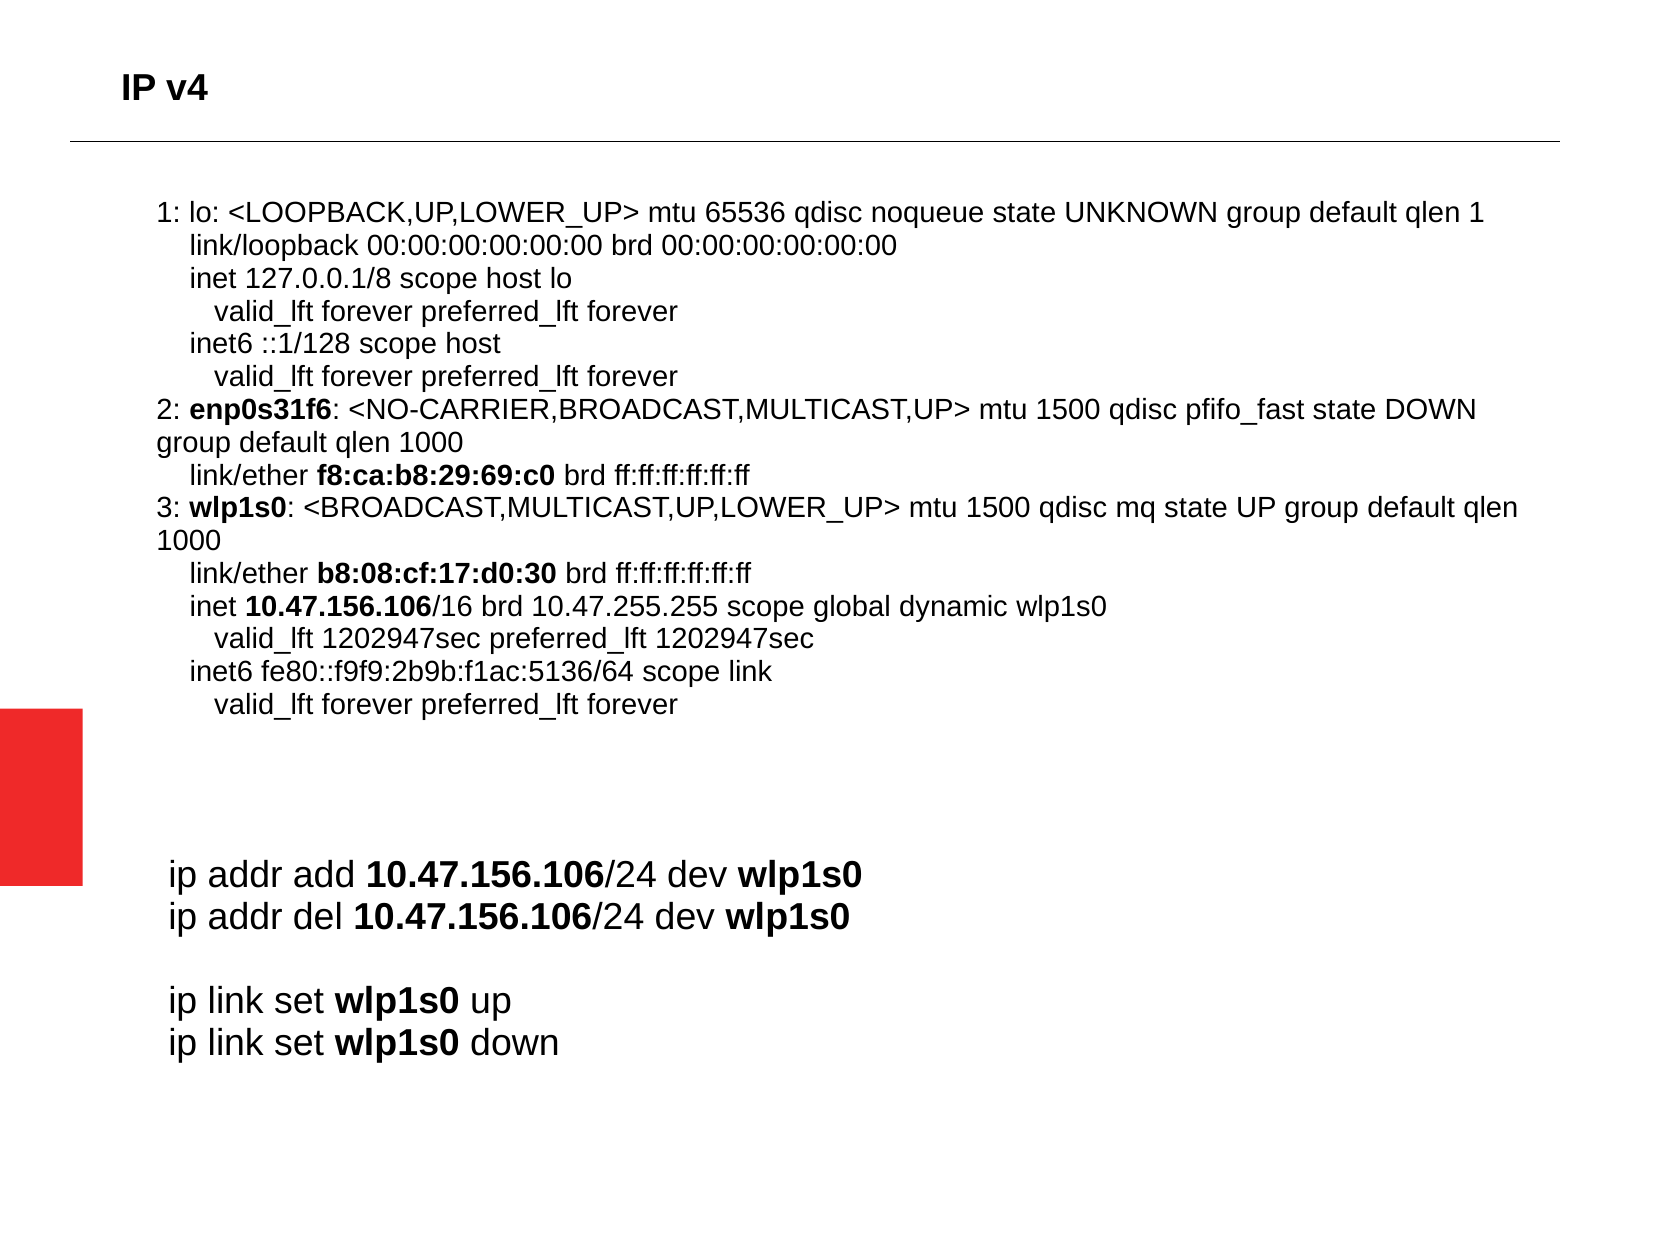

IP v4
1: lo: <LOOPBACK,UP,LOWER_UP> mtu 65536 qdisc noqueue state UNKNOWN group default qlen 1
 link/loopback 00:00:00:00:00:00 brd 00:00:00:00:00:00
 inet 127.0.0.1/8 scope host lo
 valid_lft forever preferred_lft forever
 inet6 ::1/128 scope host
 valid_lft forever preferred_lft forever
2: enp0s31f6: <NO-CARRIER,BROADCAST,MULTICAST,UP> mtu 1500 qdisc pfifo_fast state DOWN group default qlen 1000
 link/ether f8:ca:b8:29:69:c0 brd ff:ff:ff:ff:ff:ff
3: wlp1s0: <BROADCAST,MULTICAST,UP,LOWER_UP> mtu 1500 qdisc mq state UP group default qlen 1000
 link/ether b8:08:cf:17:d0:30 brd ff:ff:ff:ff:ff:ff
 inet 10.47.156.106/16 brd 10.47.255.255 scope global dynamic wlp1s0
 valid_lft 1202947sec preferred_lft 1202947sec
 inet6 fe80::f9f9:2b9b:f1ac:5136/64 scope link
 valid_lft forever preferred_lft forever
ip addr add 10.47.156.106/24 dev wlp1s0
ip addr del 10.47.156.106/24 dev wlp1s0
ip link set wlp1s0 up
ip link set wlp1s0 down